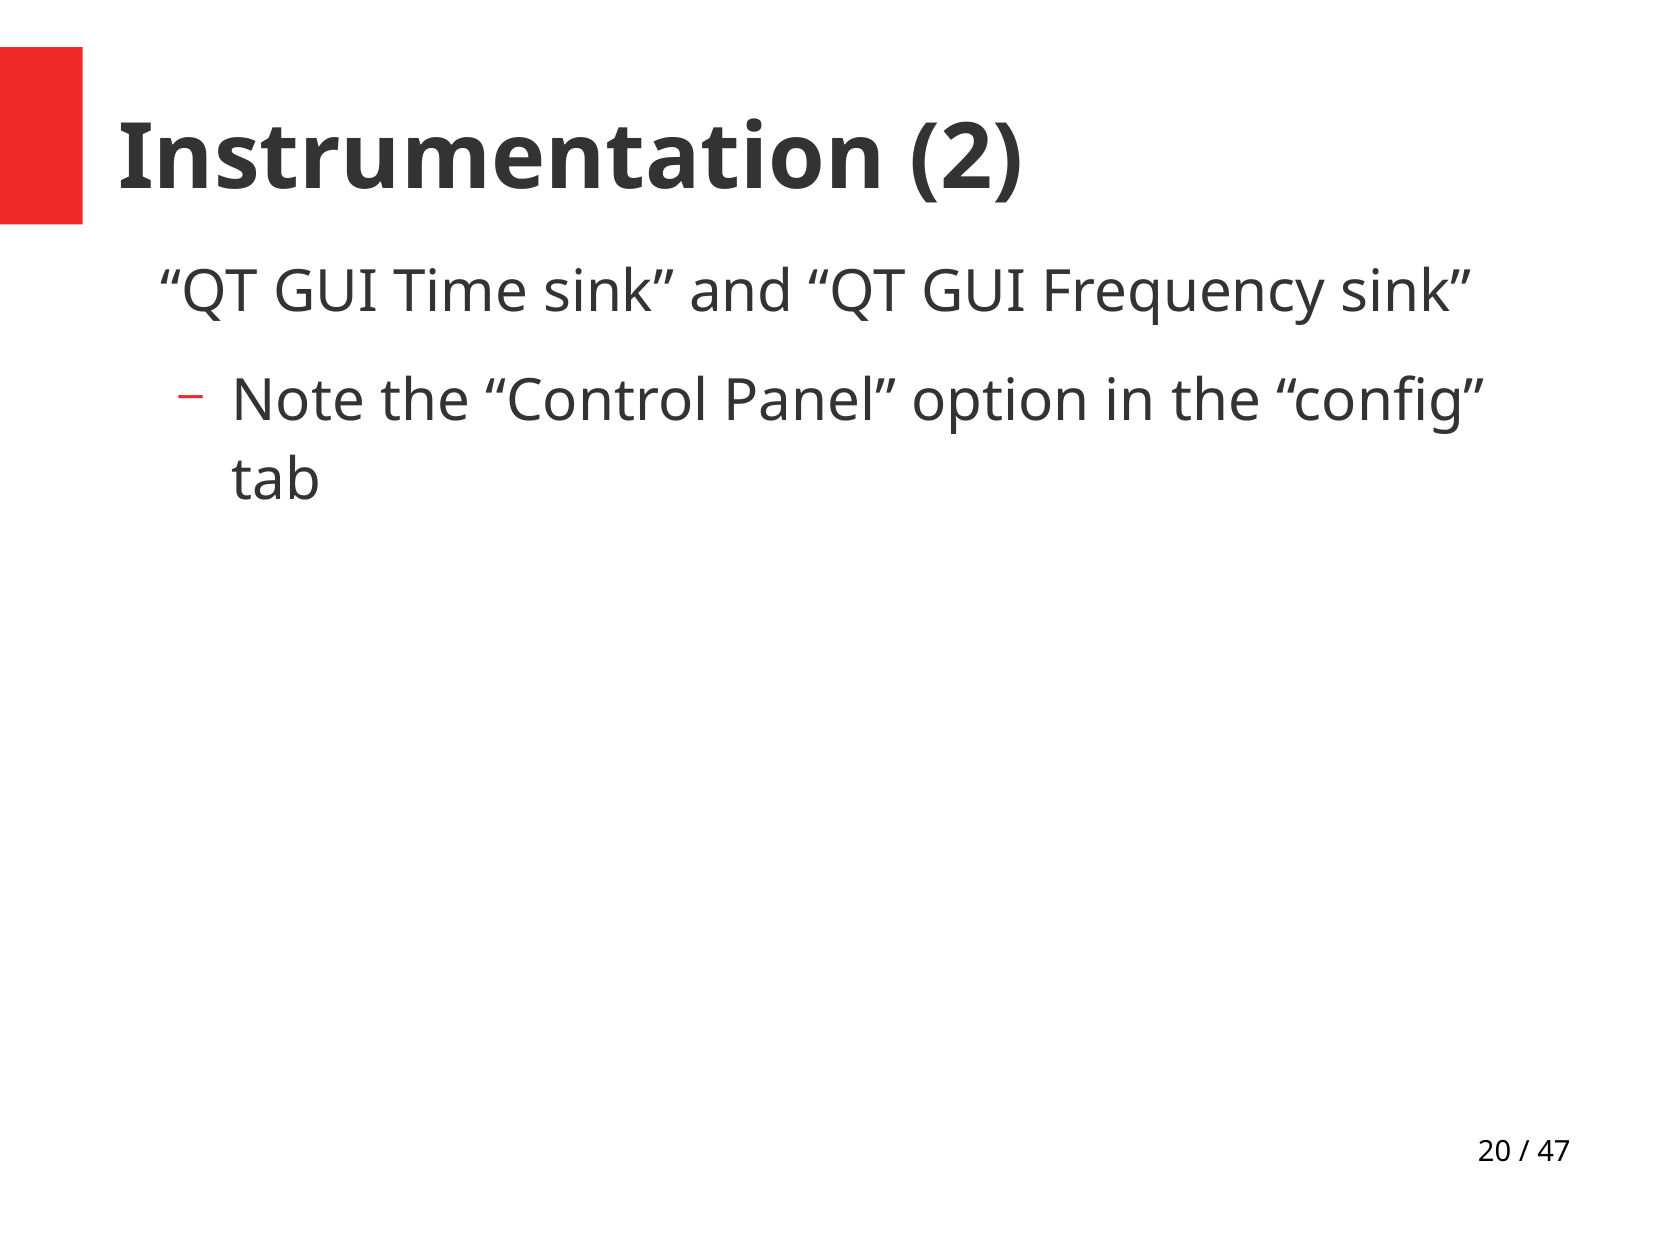

# Instrumentation (2)
“QT GUI Time sink” and “QT GUI Frequency sink”
Note the “Control Panel” option in the “config” tab
20